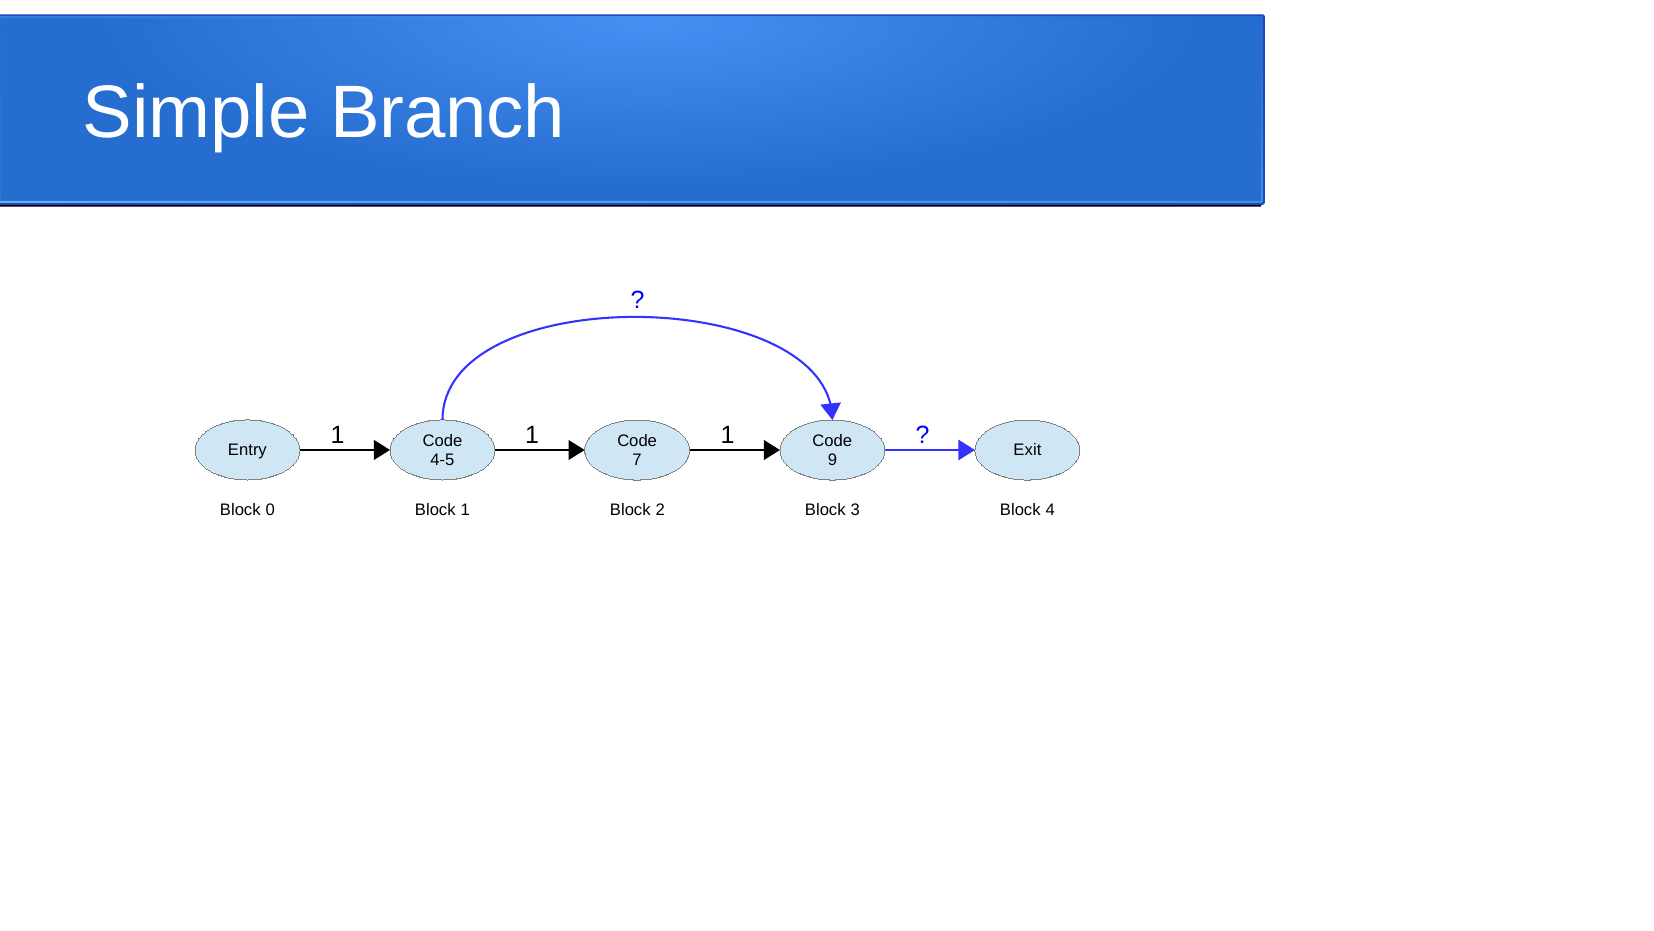

# Simple Branch
?
1
1
1
Entry
Code
4-5
?
Code
7
Code
9
Exit
Block 0
Block 1
Block 2
Block 3
Block 4